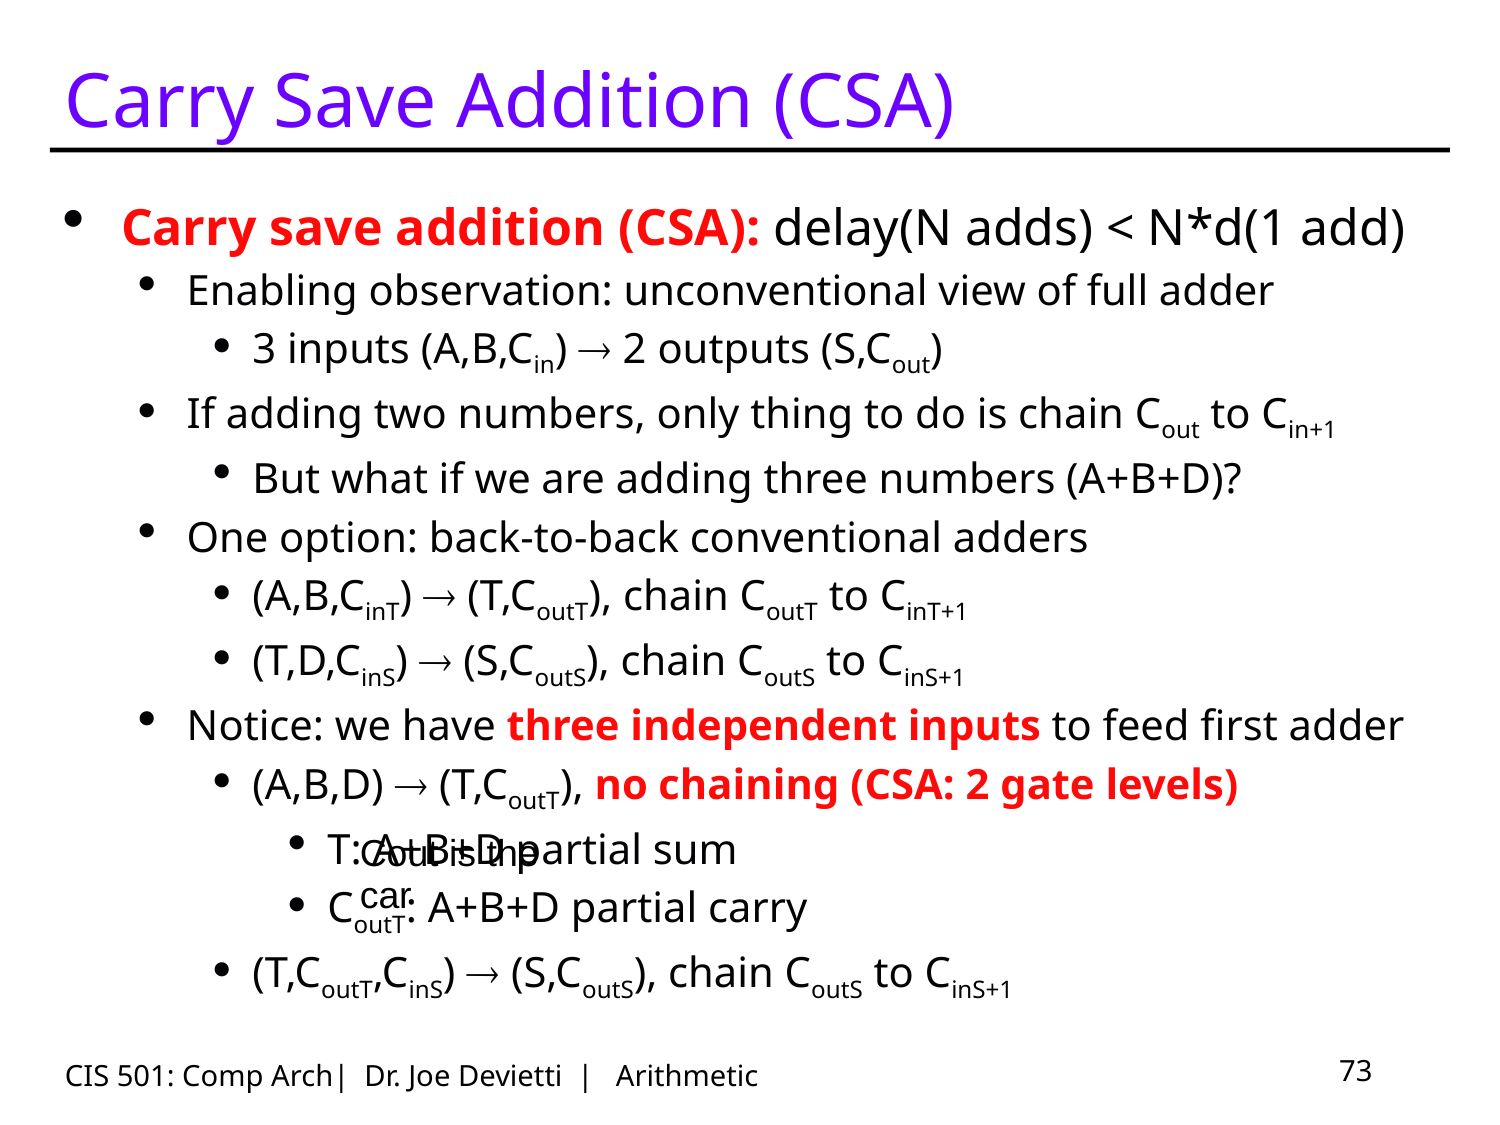

Carry Save Addition (CSA)
Carry save addition (CSA): delay(N adds) < N*d(1 add)
Enabling observation: unconventional view of full adder
3 inputs (A,B,Cin)  2 outputs (S,Cout)
If adding two numbers, only thing to do is chain Cout to Cin+1
But what if we are adding three numbers (A+B+D)?
One option: back-to-back conventional adders
(A,B,CinT)  (T,CoutT), chain CoutT to CinT+1
(T,D,CinS)  (S,CoutS), chain CoutS to CinS+1
Notice: we have three independent inputs to feed first adder
(A,B,D)  (T,CoutT), no chaining (CSA: 2 gate levels)
T: A+B+D partial sum
CoutT: A+B+D partial carry
(T,CoutT,CinS)  (S,CoutS), chain CoutS to CinS+1
Cout is the car
CIS 501: Comp Arch| Dr. Joe Devietti | Arithmetic